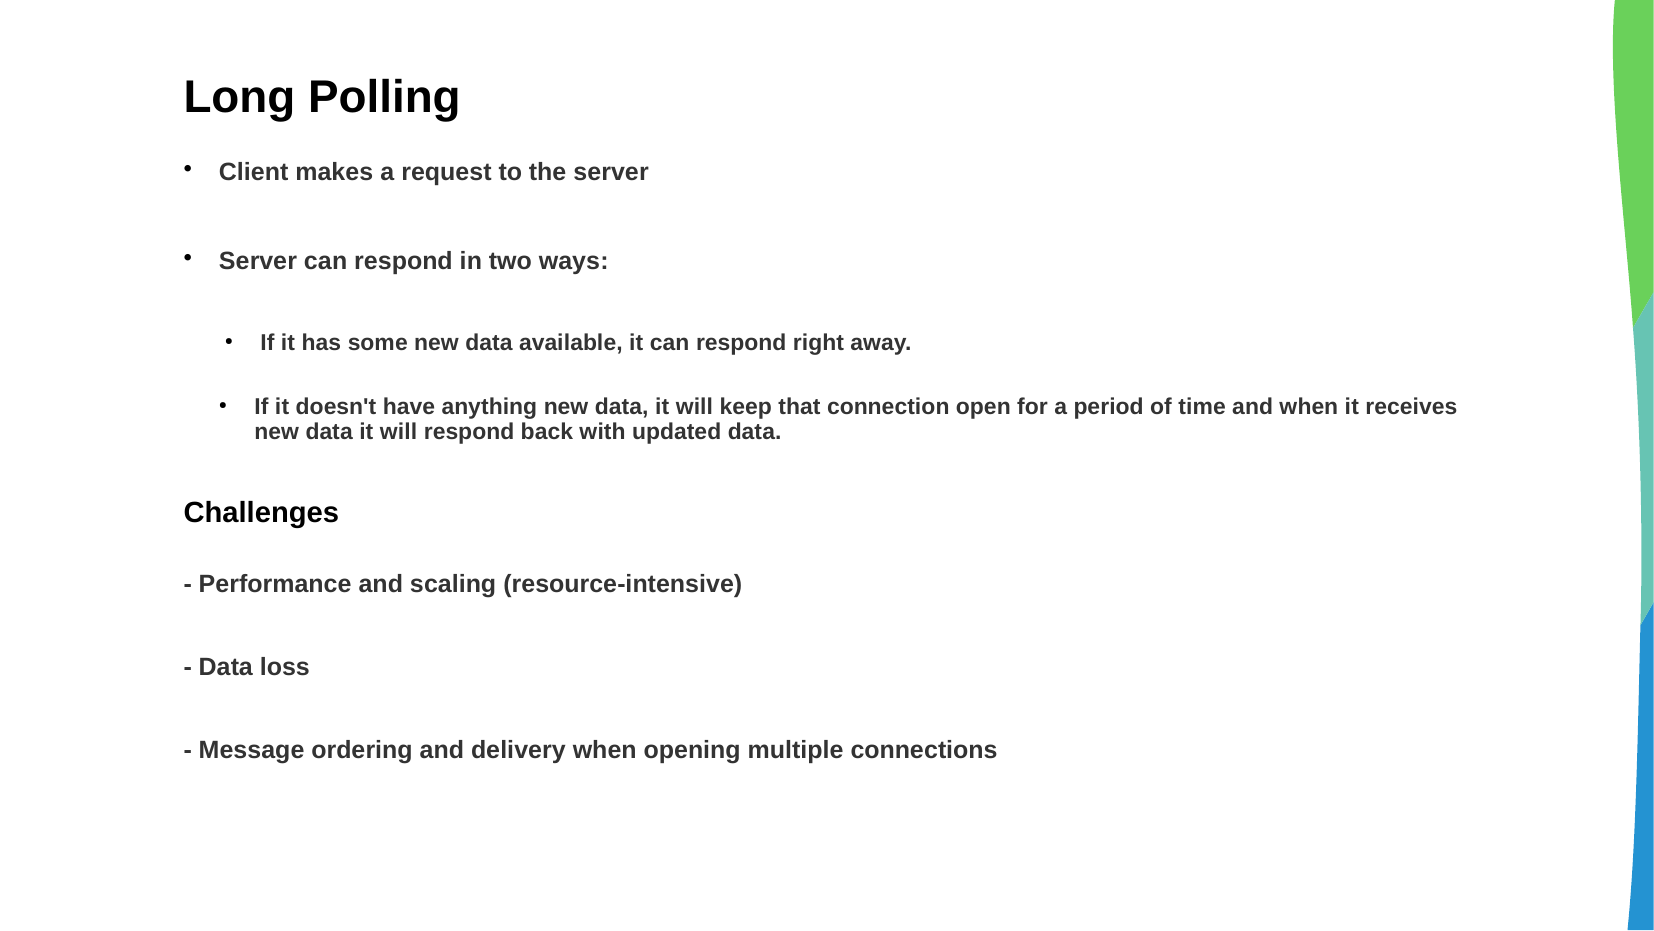

Long Polling
Client makes a request to the server
Server can respond in two ways:
If it has some new data available, it can respond right away.
If it doesn't have anything new data, it will keep that connection open for a period of time and when it receives new data it will respond back with updated data.
Challenges
- Performance and scaling (resource-intensive)
- Data loss
- Message ordering and delivery when opening multiple connections